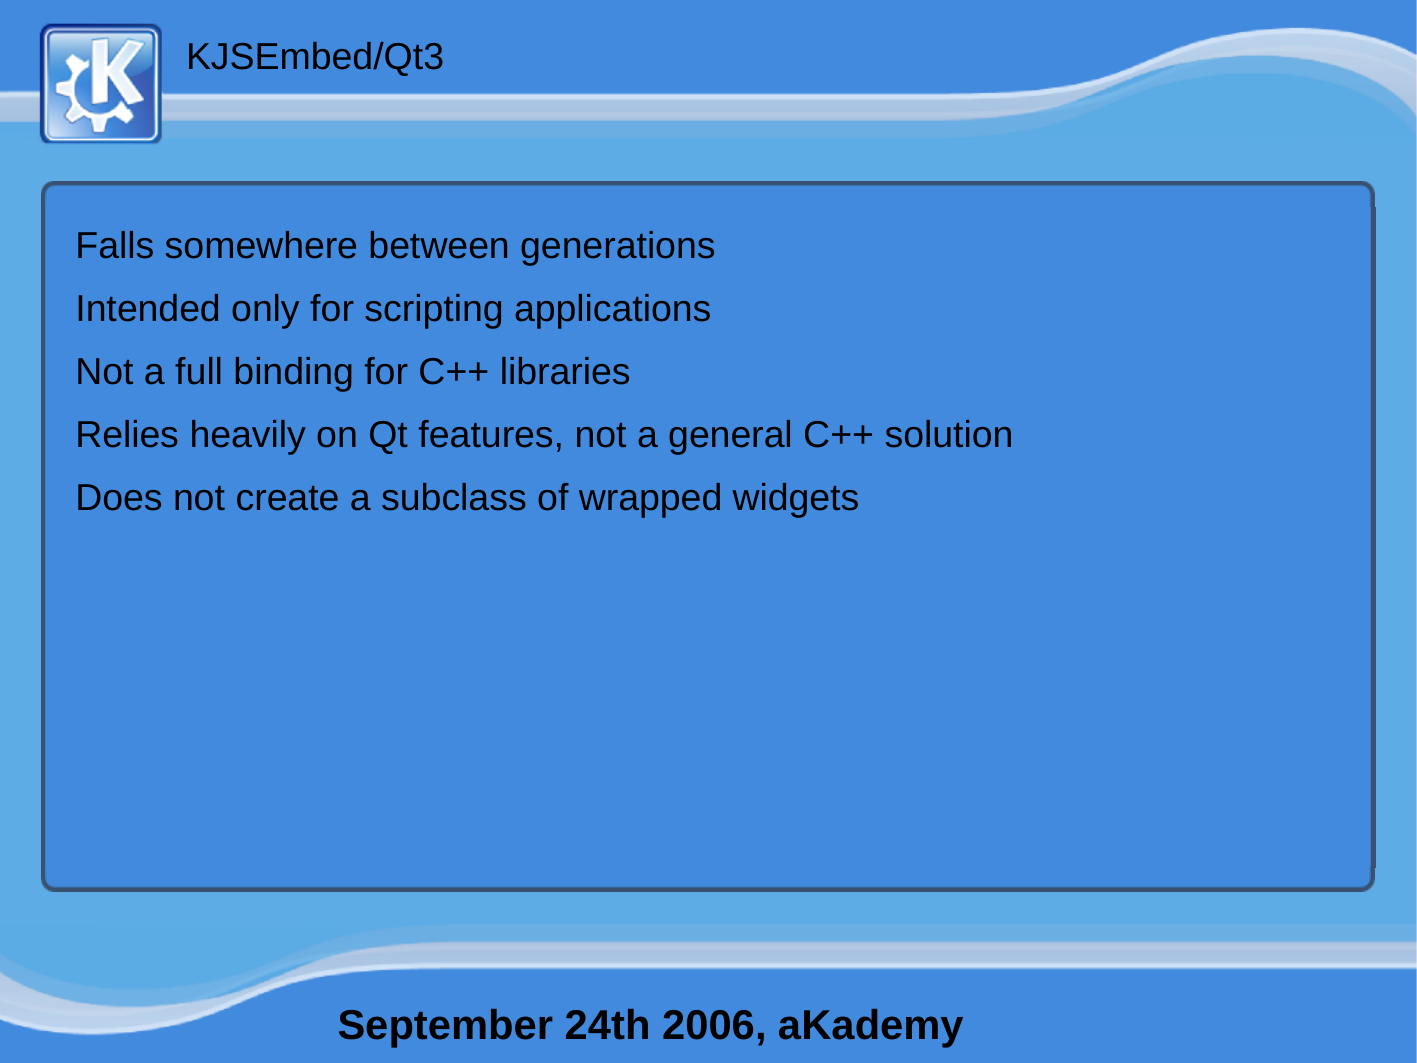

KJSEmbed/Qt3
 Falls somewhere between generations
 Intended only for scripting applications
 Not a full binding for C++ libraries
 Relies heavily on Qt features, not a general C++ solution
 Does not create a subclass of wrapped widgets